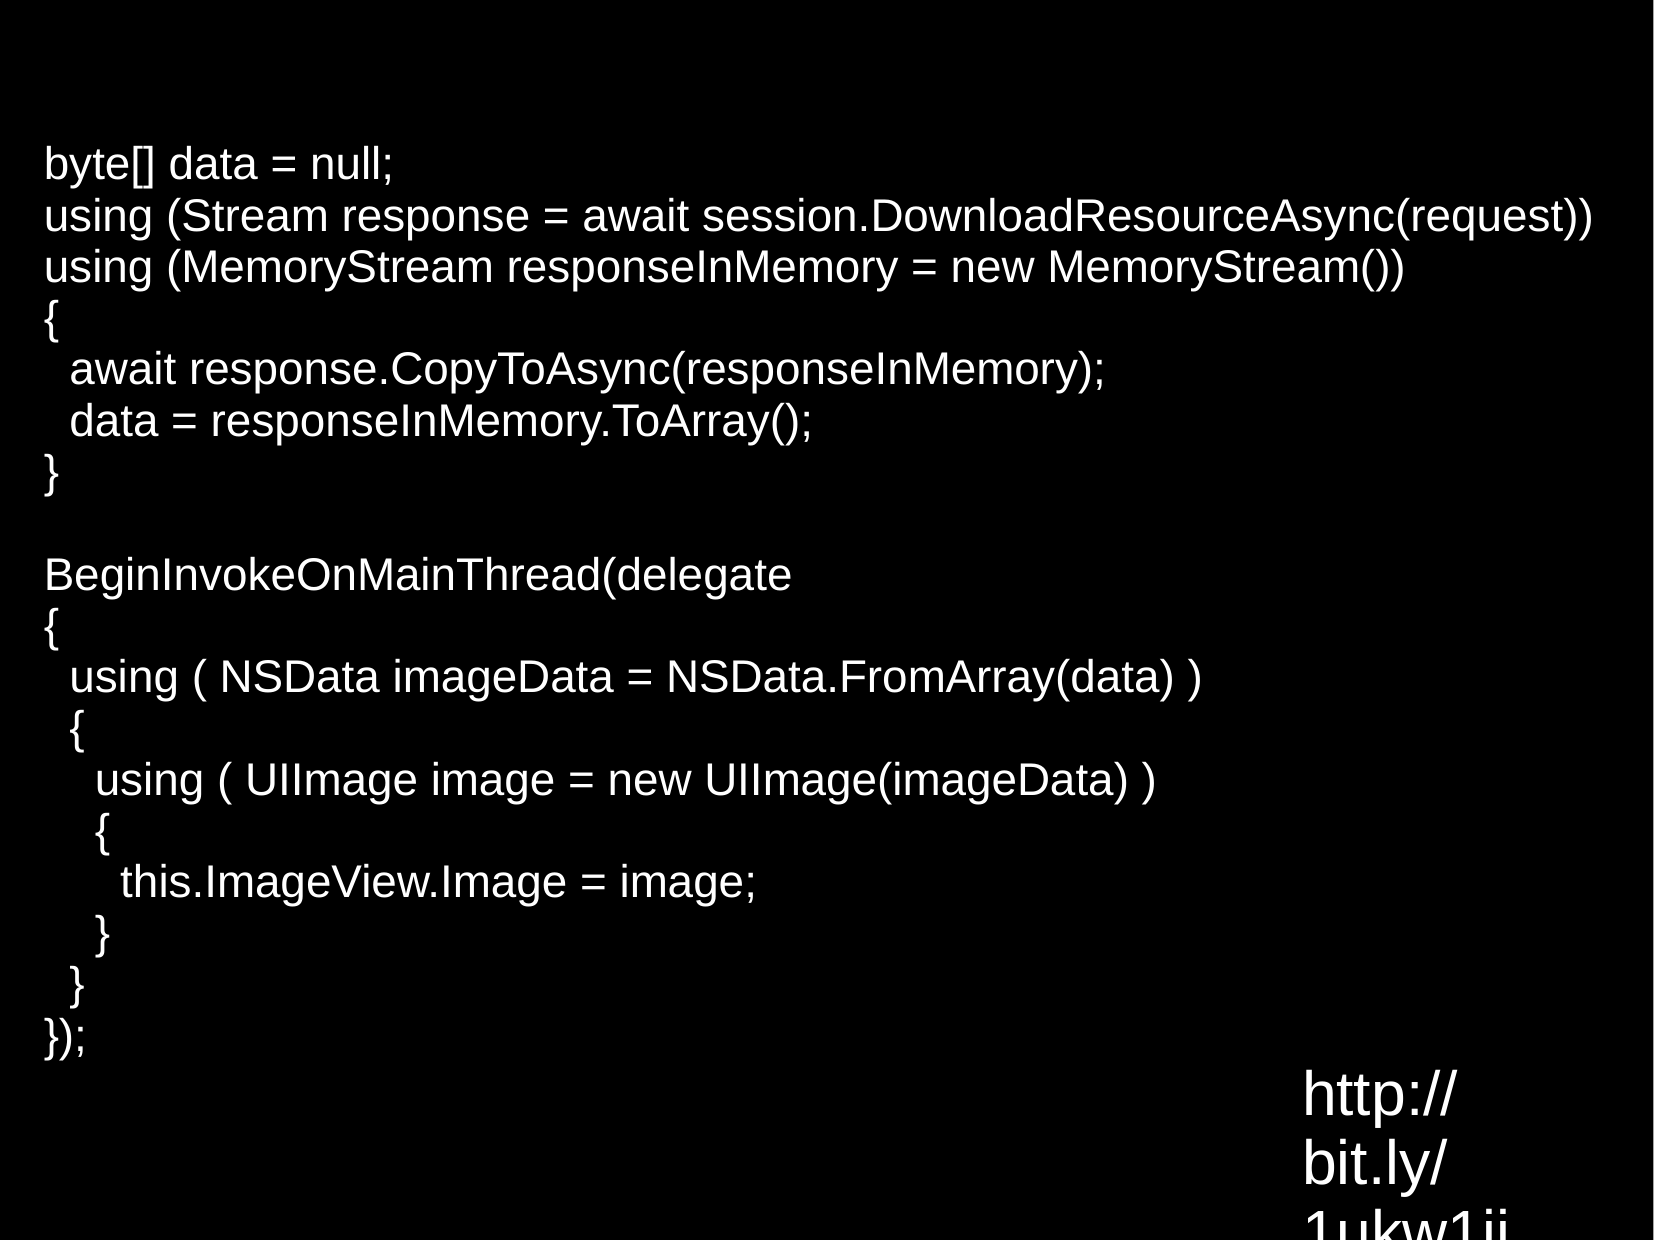

byte[] data = null;
using (Stream response = await session.DownloadResourceAsync(request))
using (MemoryStream responseInMemory = new MemoryStream())
{
 await response.CopyToAsync(responseInMemory);
 data = responseInMemory.ToArray();
}
BeginInvokeOnMainThread(delegate
{
 using ( NSData imageData = NSData.FromArray(data) )
 {
 using ( UIImage image = new UIImage(imageData) )
 {
 this.ImageView.Image = image;
 }
 }
});
http://bit.ly/1ukw1ii